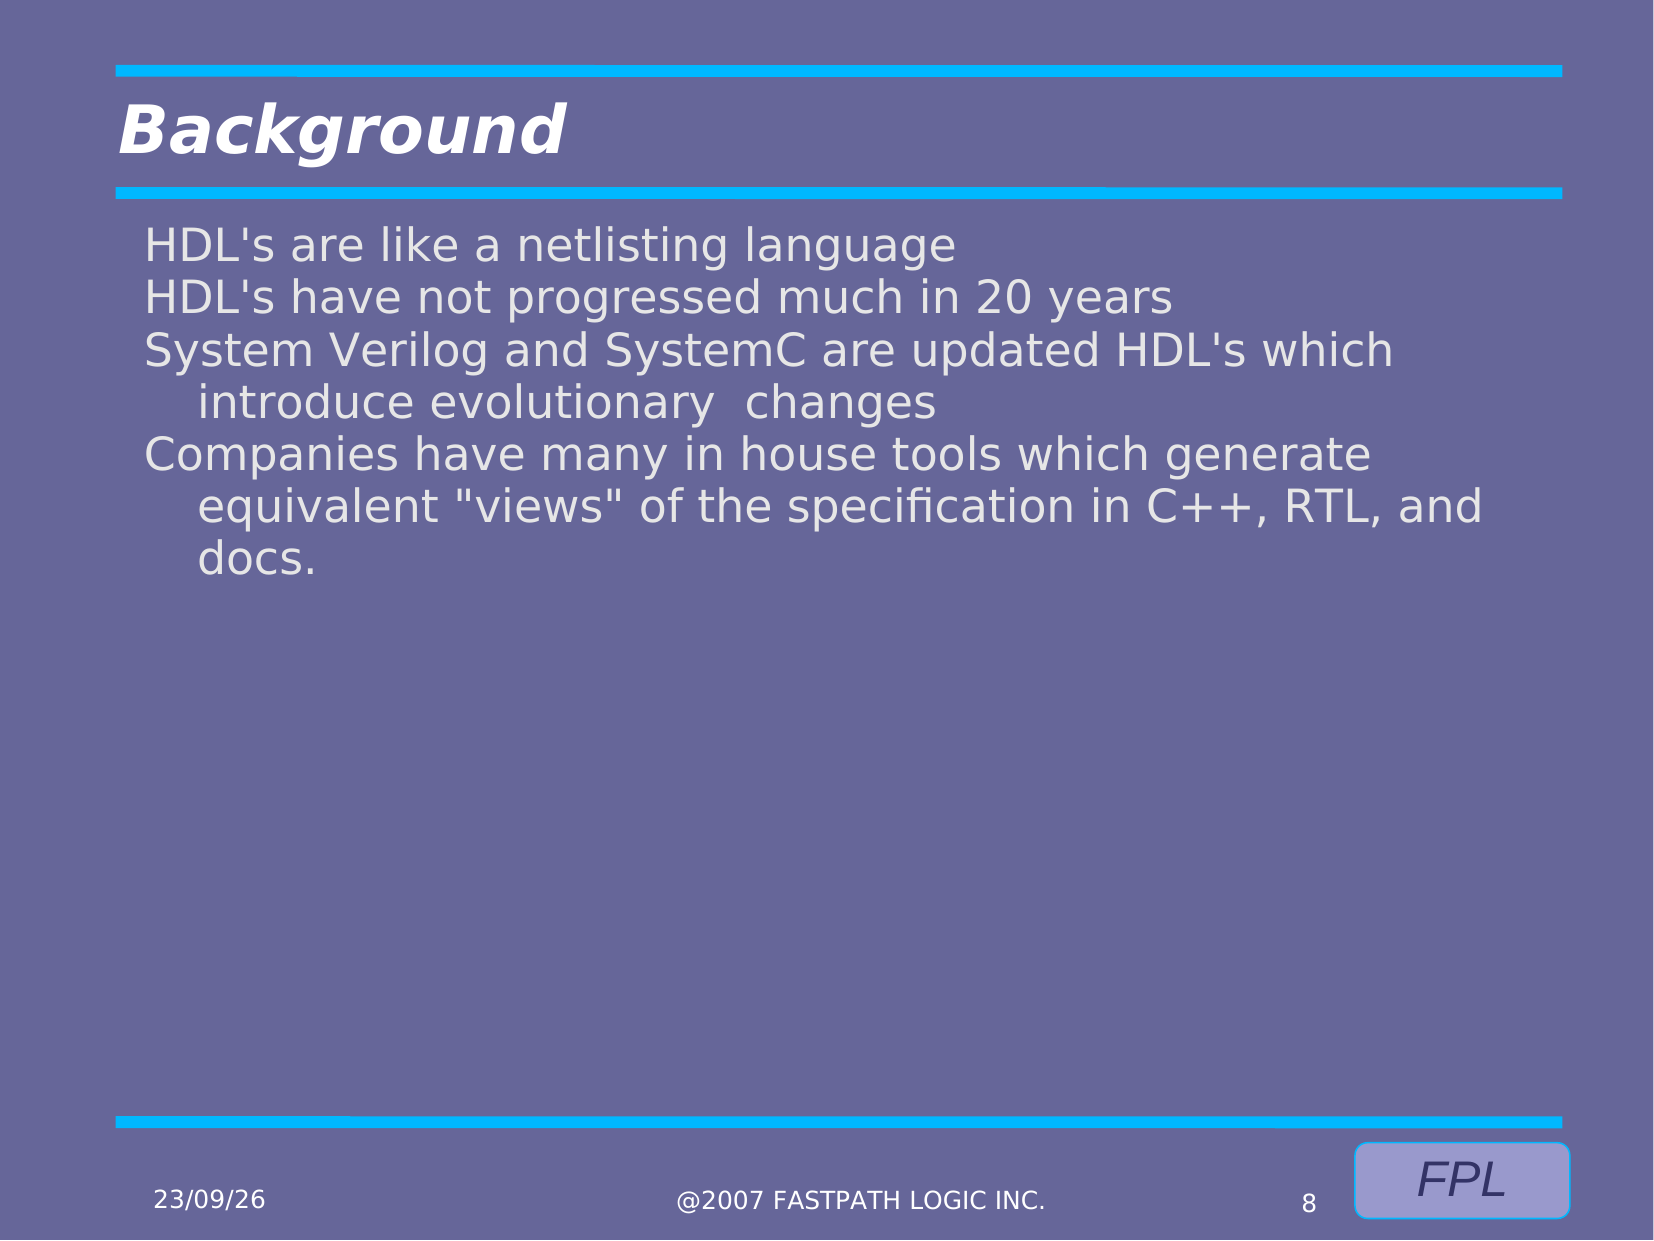

# Background
HDL's are like a netlisting language
HDL's have not progressed much in 20 years
System Verilog and SystemC are updated HDL's which introduce evolutionary changes
Companies have many in house tools which generate equivalent "views" of the specification in C++, RTL, and docs.
8